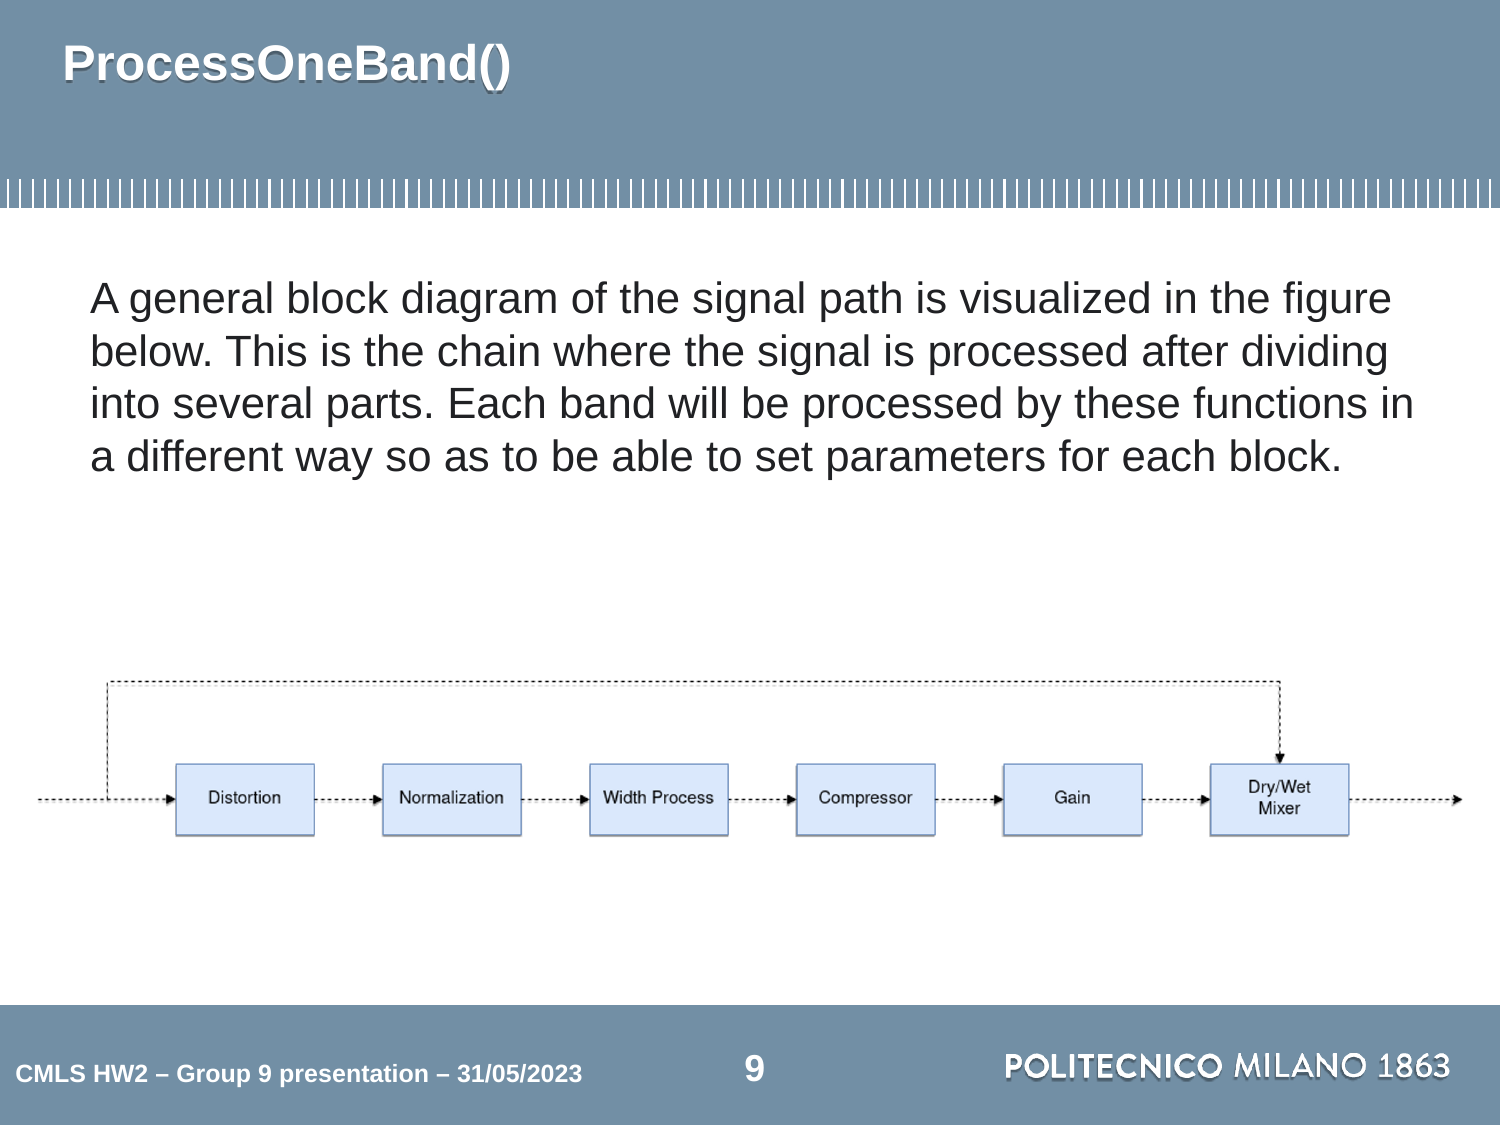

# ProcessOneBand()
A general block diagram of the signal path is visualized in the figure below. This is the chain where the signal is processed after dividing into several parts. Each band will be processed by these functions in a different way so as to be able to set parameters for each block.
9
CMLS HW2 – Group 9 presentation – 31/05/2023